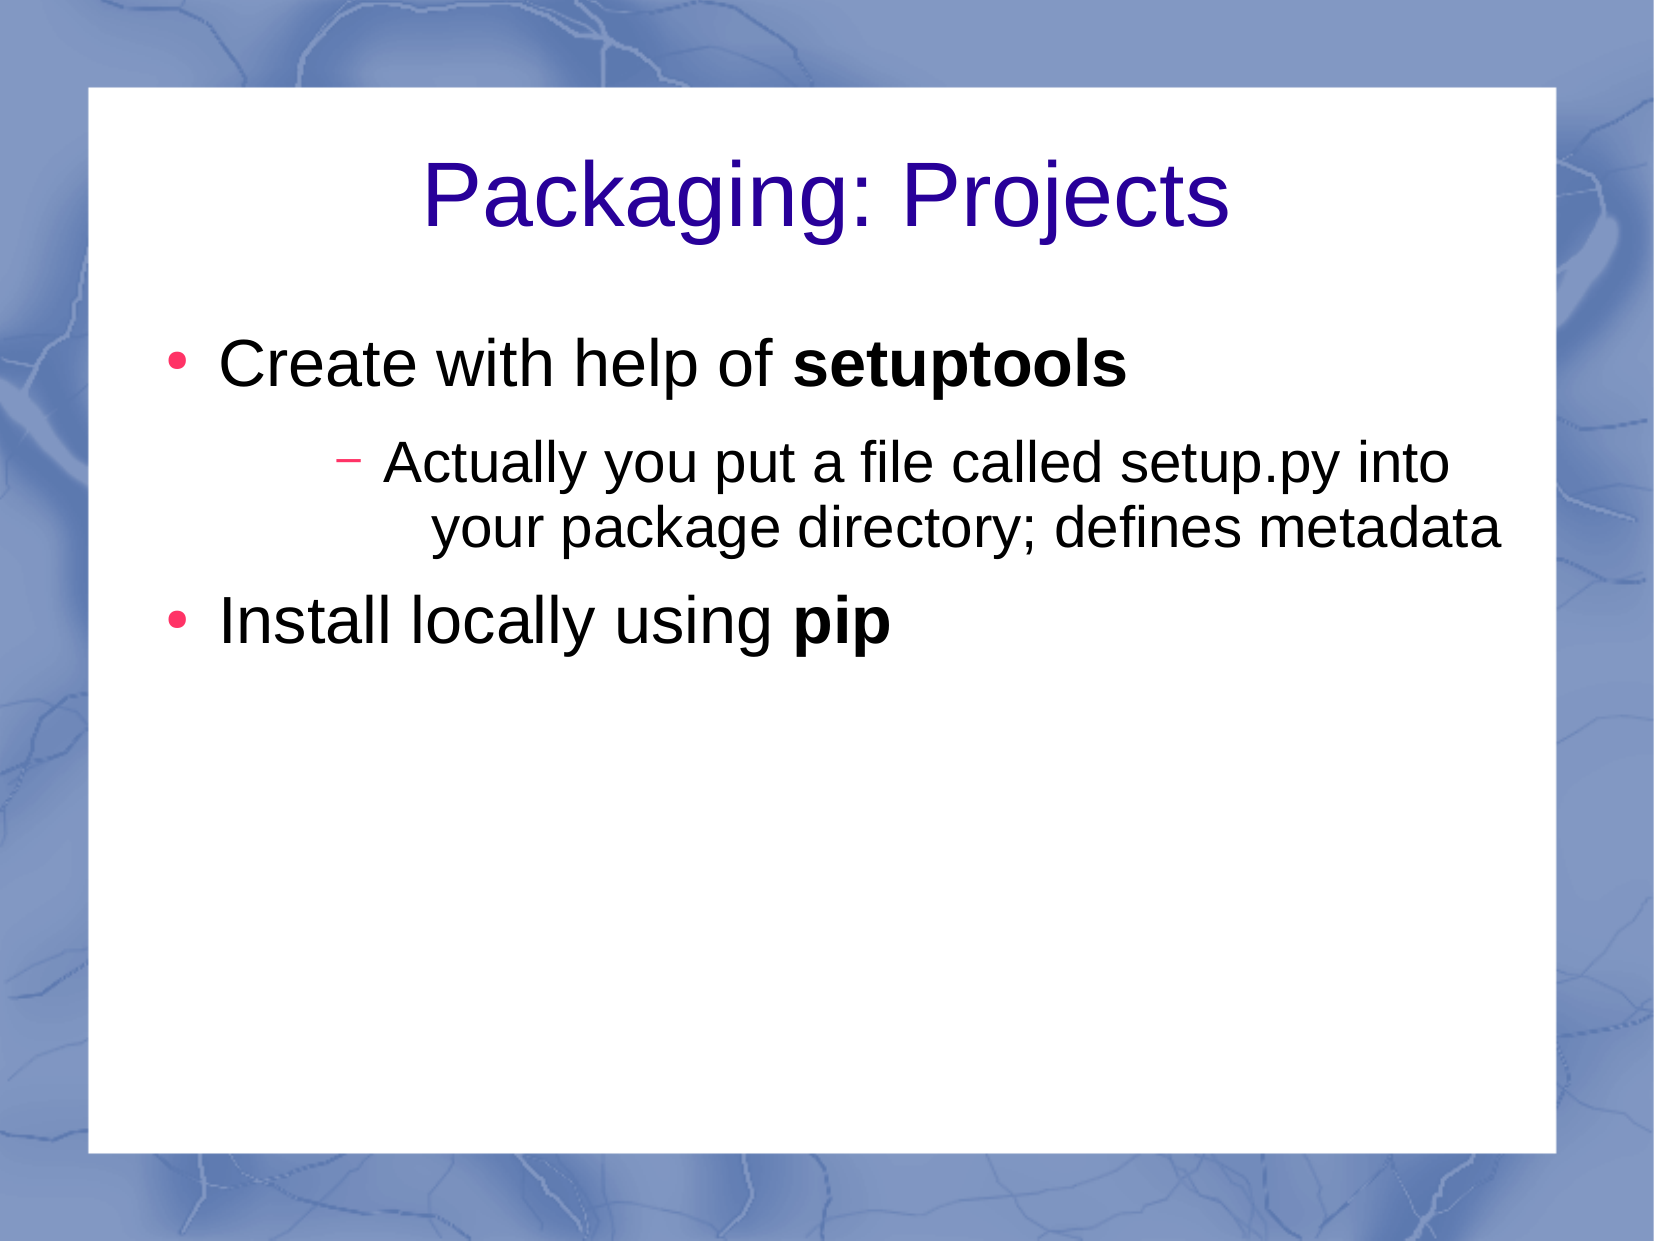

# Packaging: Projects
Create with help of setuptools
Actually you put a file called setup.py into your package directory; defines metadata
Install locally using pip